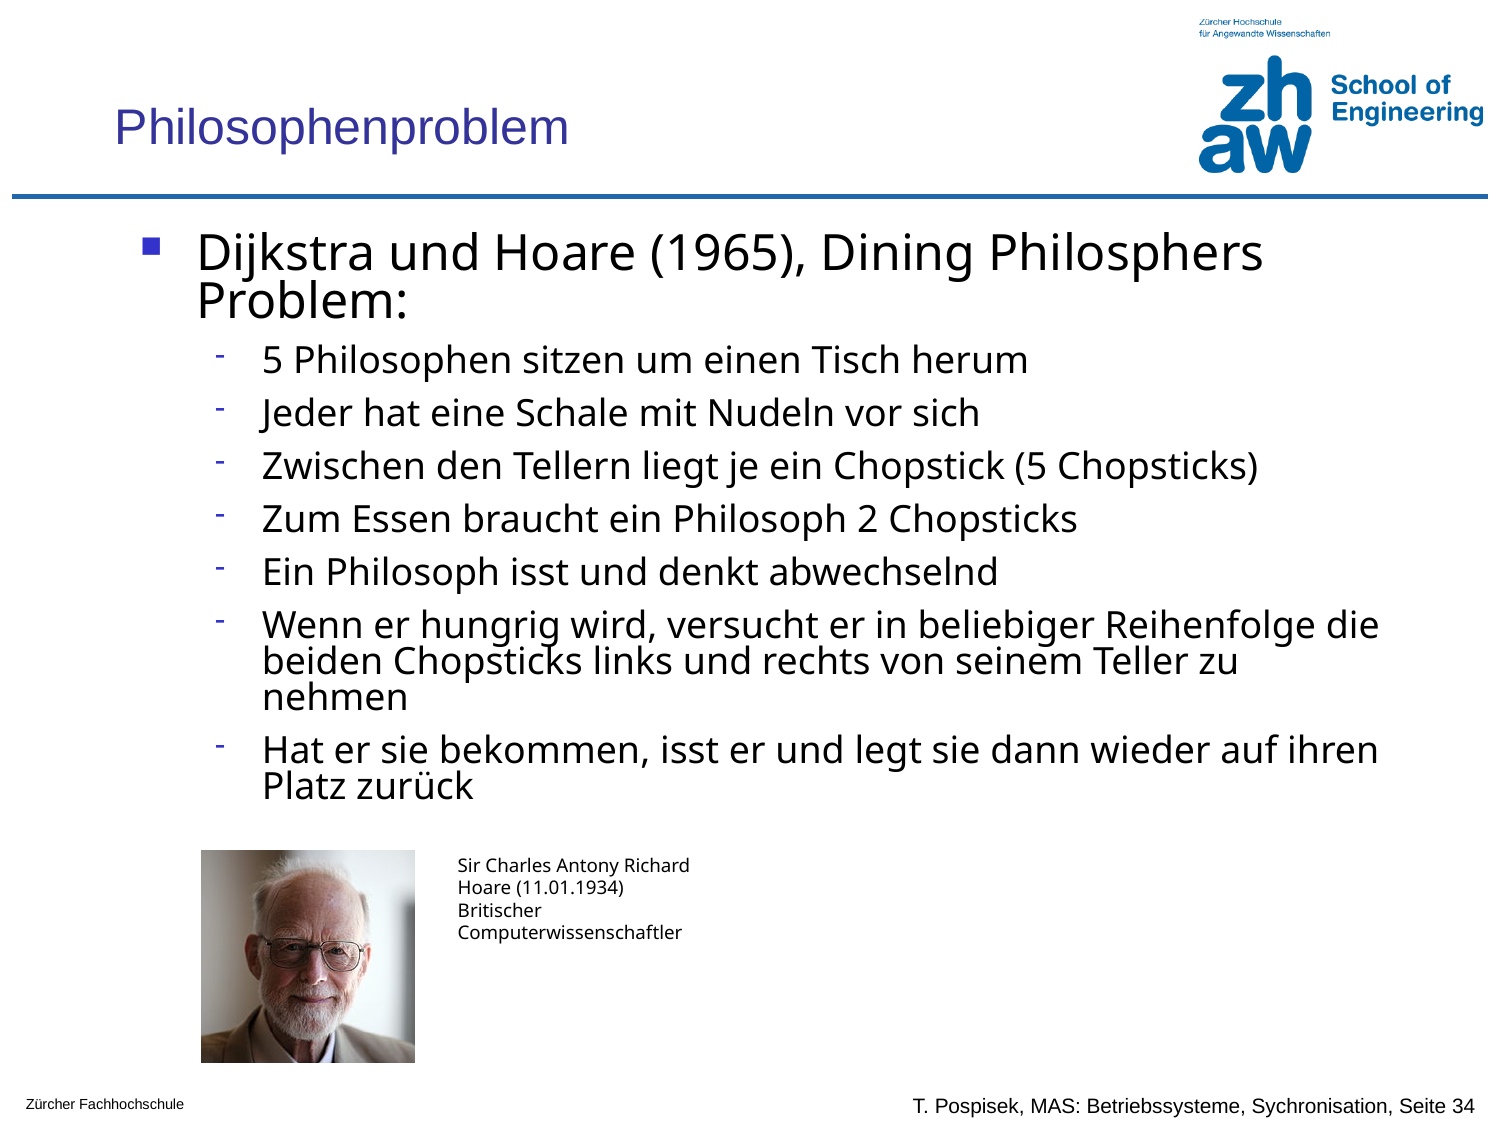

# Philosophenproblem
Dijkstra und Hoare (1965), Dining Philosphers Problem:
5 Philosophen sitzen um einen Tisch herum
Jeder hat eine Schale mit Nudeln vor sich
Zwischen den Tellern liegt je ein Chopstick (5 Chopsticks)
Zum Essen braucht ein Philosoph 2 Chopsticks
Ein Philosoph isst und denkt abwechselnd
Wenn er hungrig wird, versucht er in beliebiger Reihenfolge die beiden Chopsticks links und rechts von seinem Teller zu nehmen
Hat er sie bekommen, isst er und legt sie dann wieder auf ihren Platz zurück
Sir Charles Antony Richard Hoare (11.01.1934)
Britischer Computerwissenschaftler